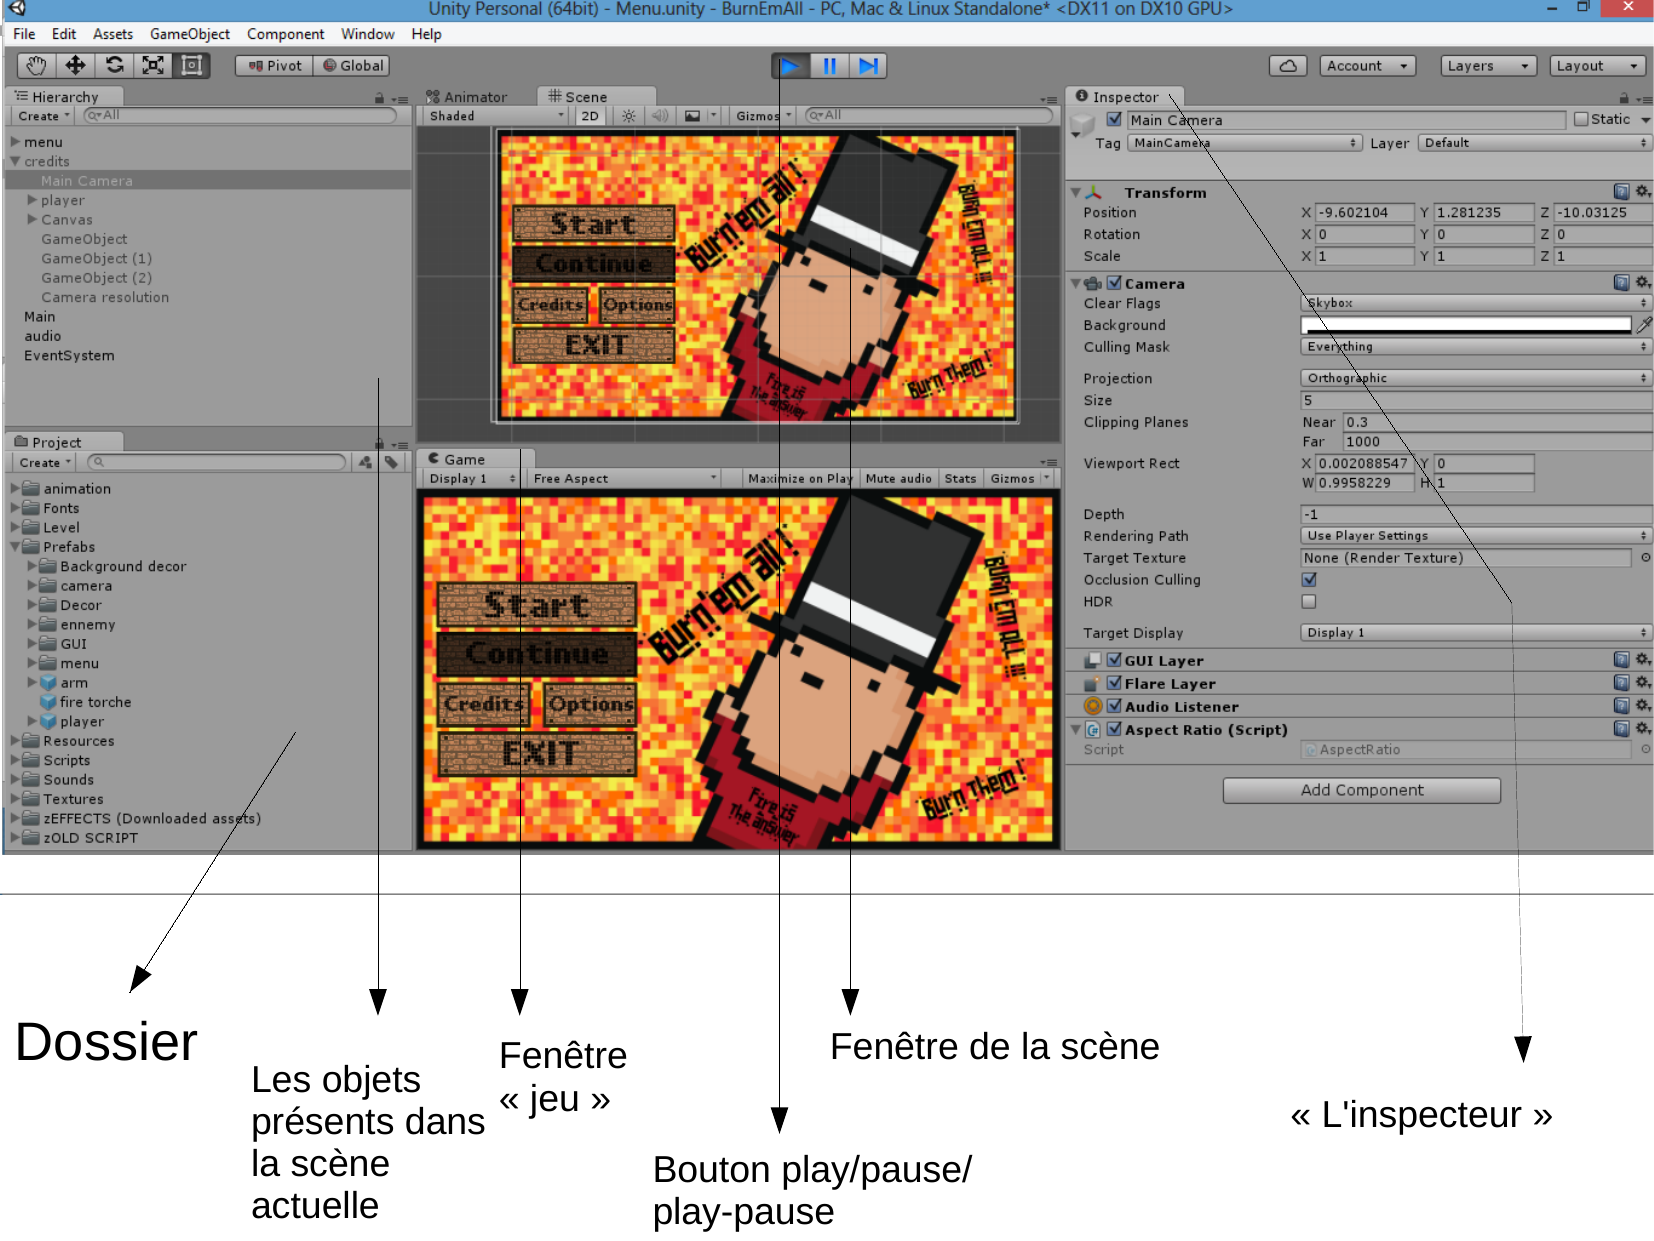

Dossier
Fenêtre de la scène
Fenêtre « jeu »
Les objets présents dans la scène actuelle
« L'inspecteur »
Bouton play/pause/ play-pause